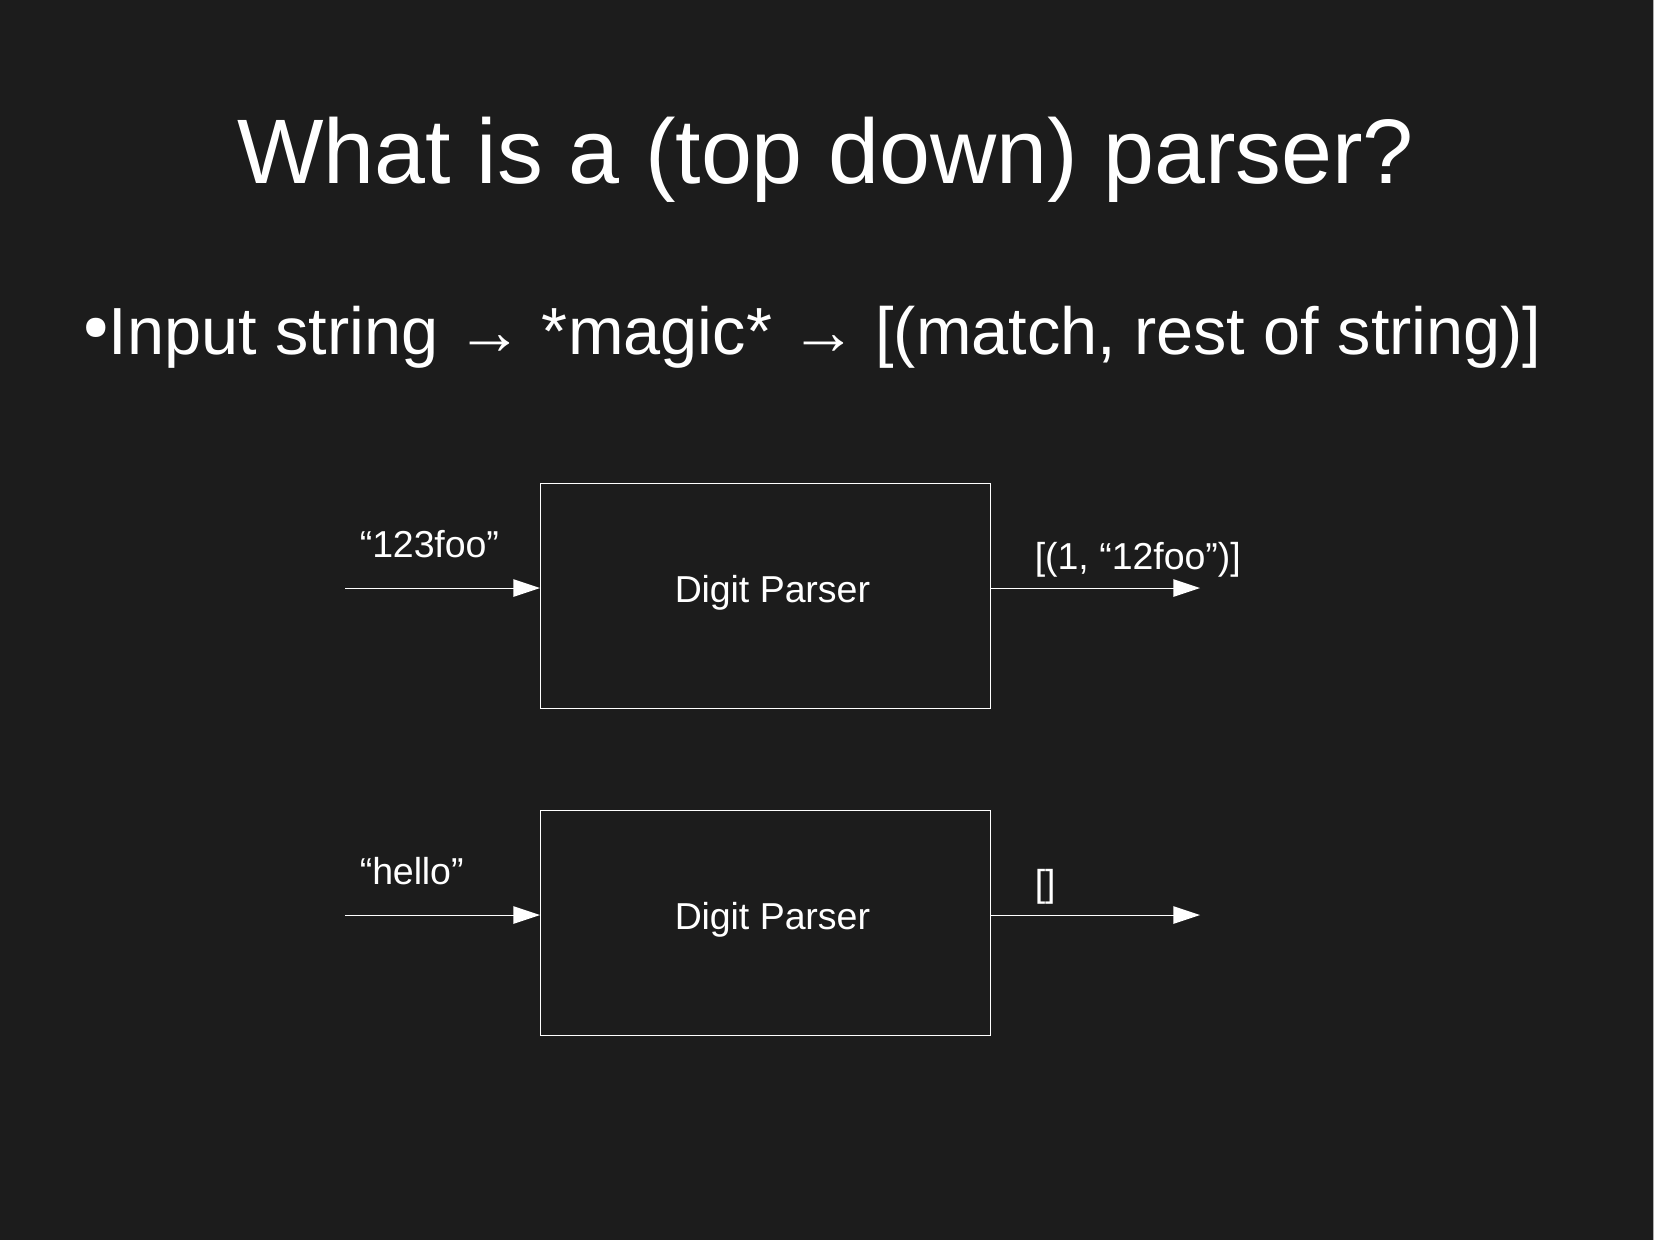

# What is a (top down) parser?
Input string → *magic* → [(match, rest of string)]
“123foo”
[(1, “12foo”)]
Digit Parser
“hello”
[]
Digit Parser